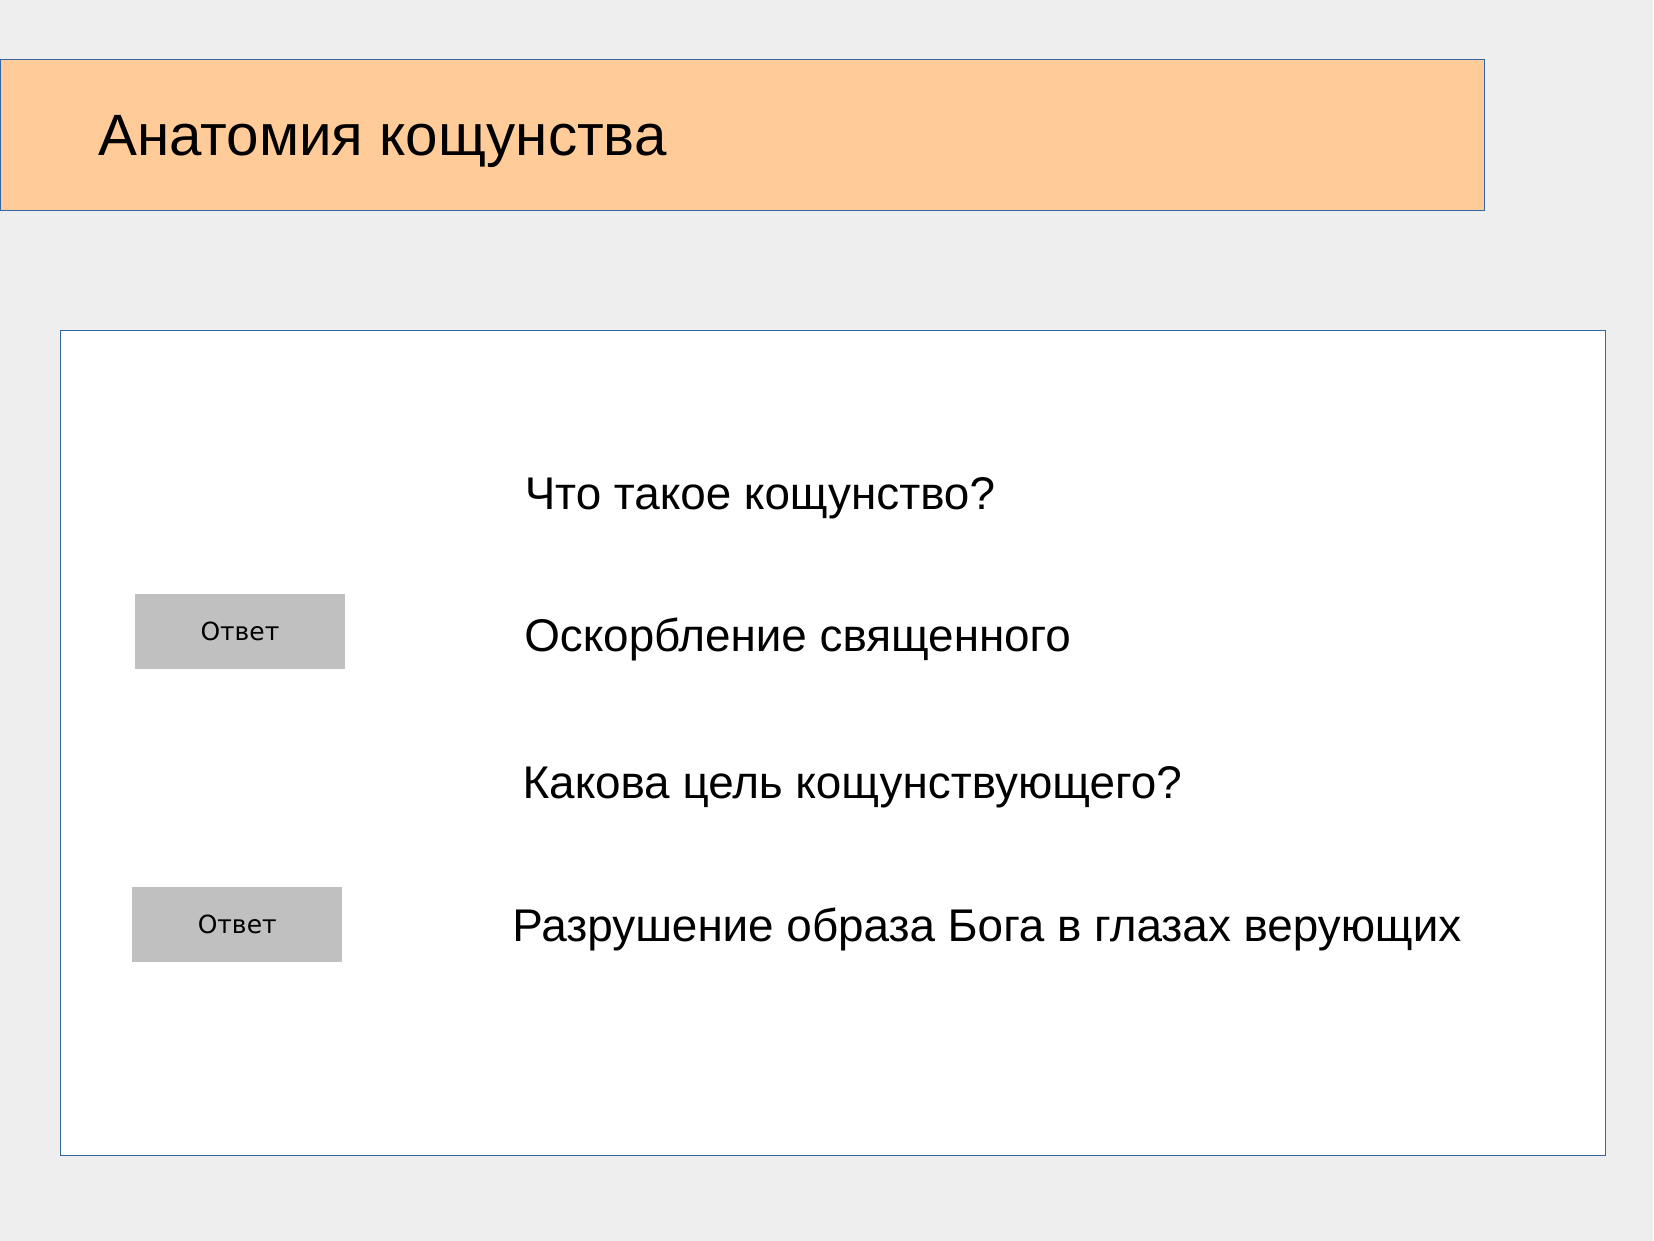

Анатомия кощунства
				Что такое кощунство?
Оскорбление священного
				 Какова цель кощунствующего?
Разрушение образа Бога в глазах верующих